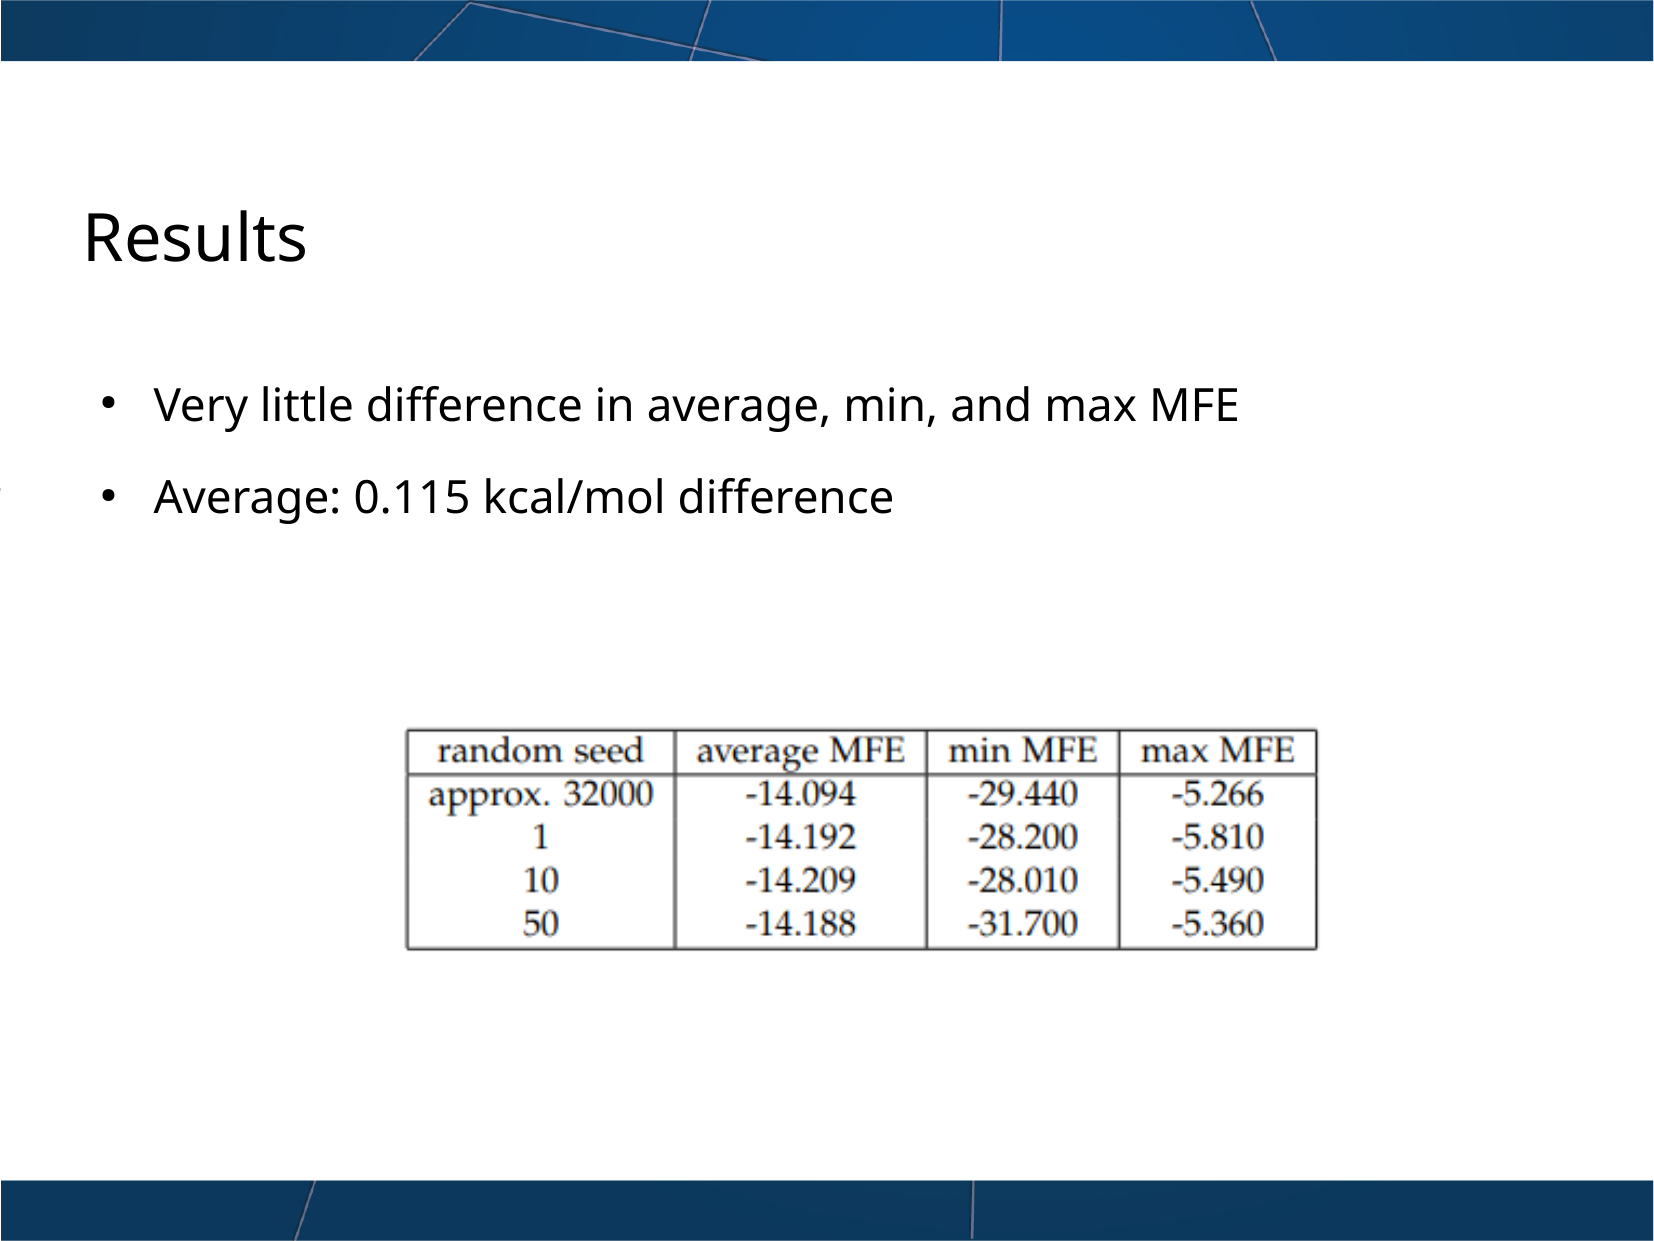

# Results
Very little difference in average, min, and max MFE
Average: 0.115 kcal/mol difference